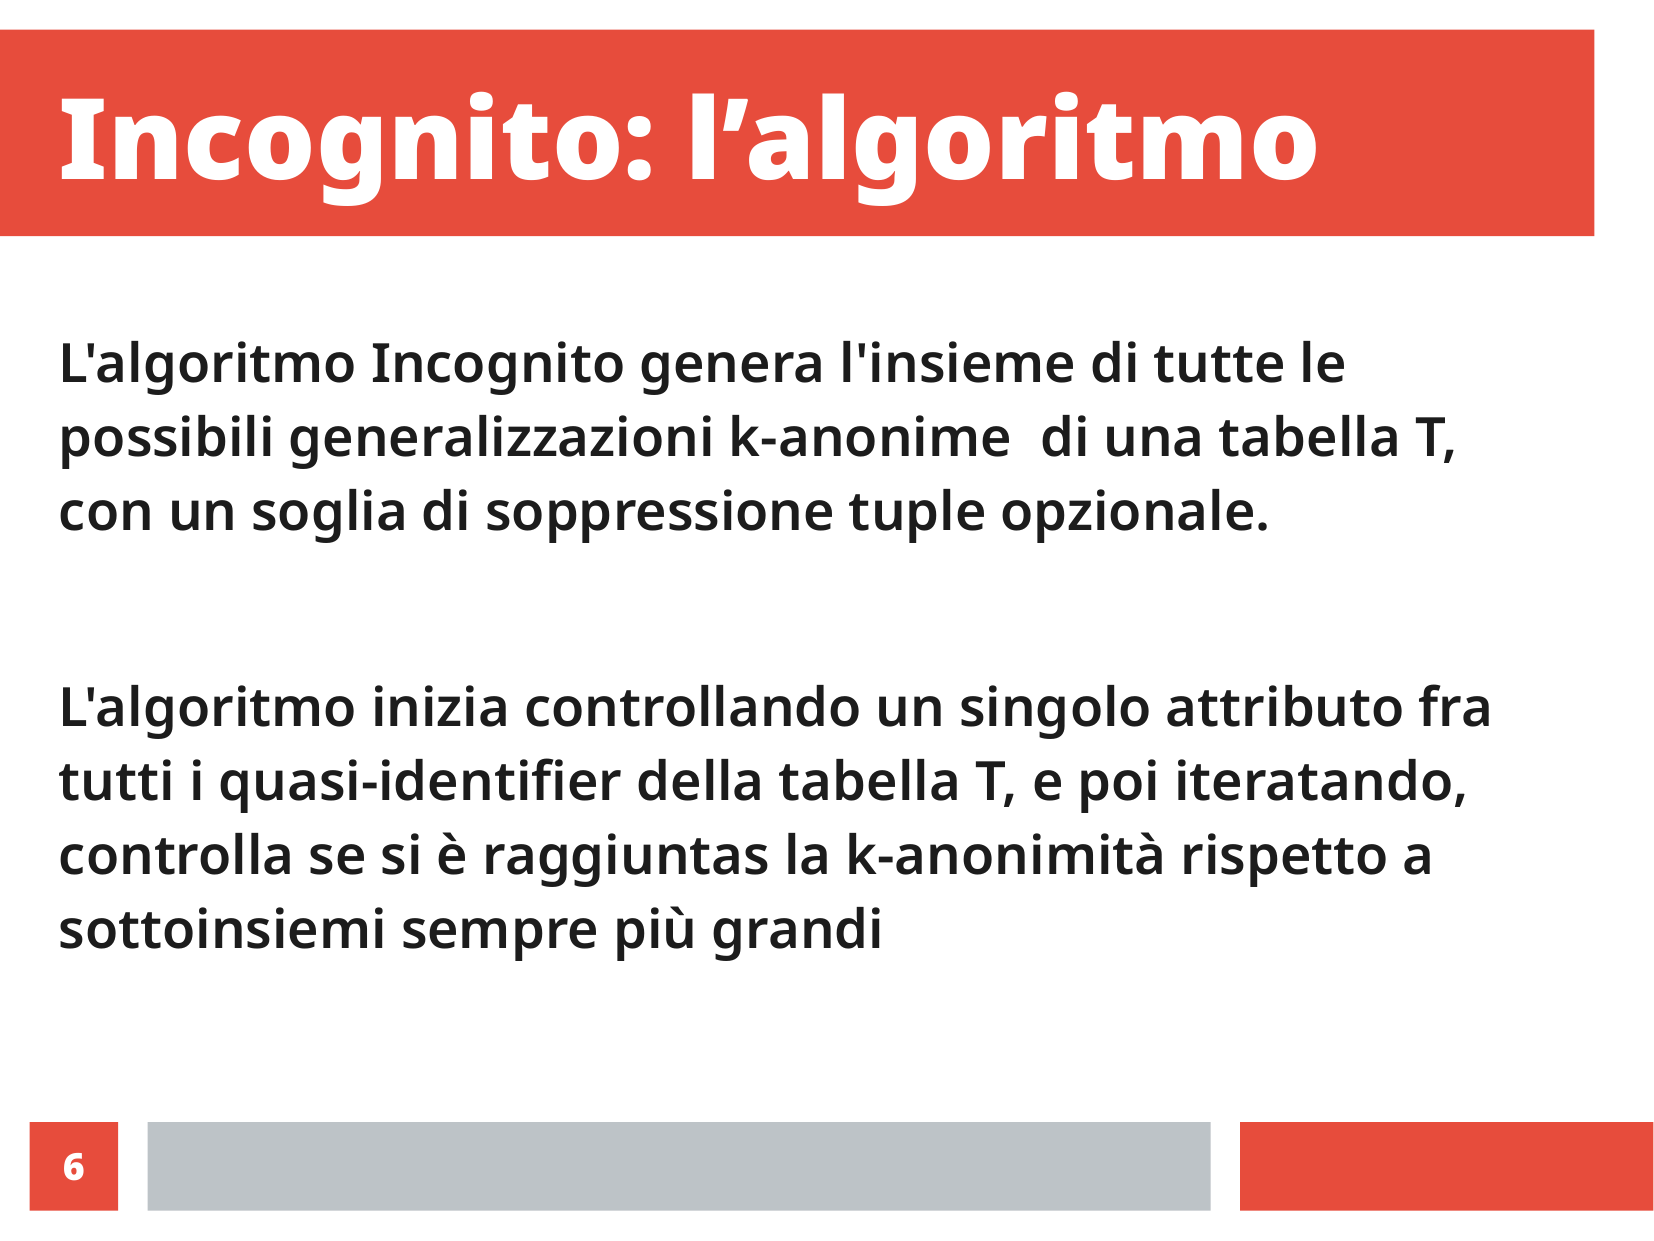

# Incognito: l’algoritmo
L'algoritmo Incognito genera l'insieme di tutte le possibili generalizzazioni k-anonime di una tabella T, con un soglia di soppressione tuple opzionale.
L'algoritmo inizia controllando un singolo attributo fra tutti i quasi-identifier della tabella T, e poi iteratando, controlla se si è raggiuntas la k-anonimità rispetto a sottoinsiemi sempre più grandi
6